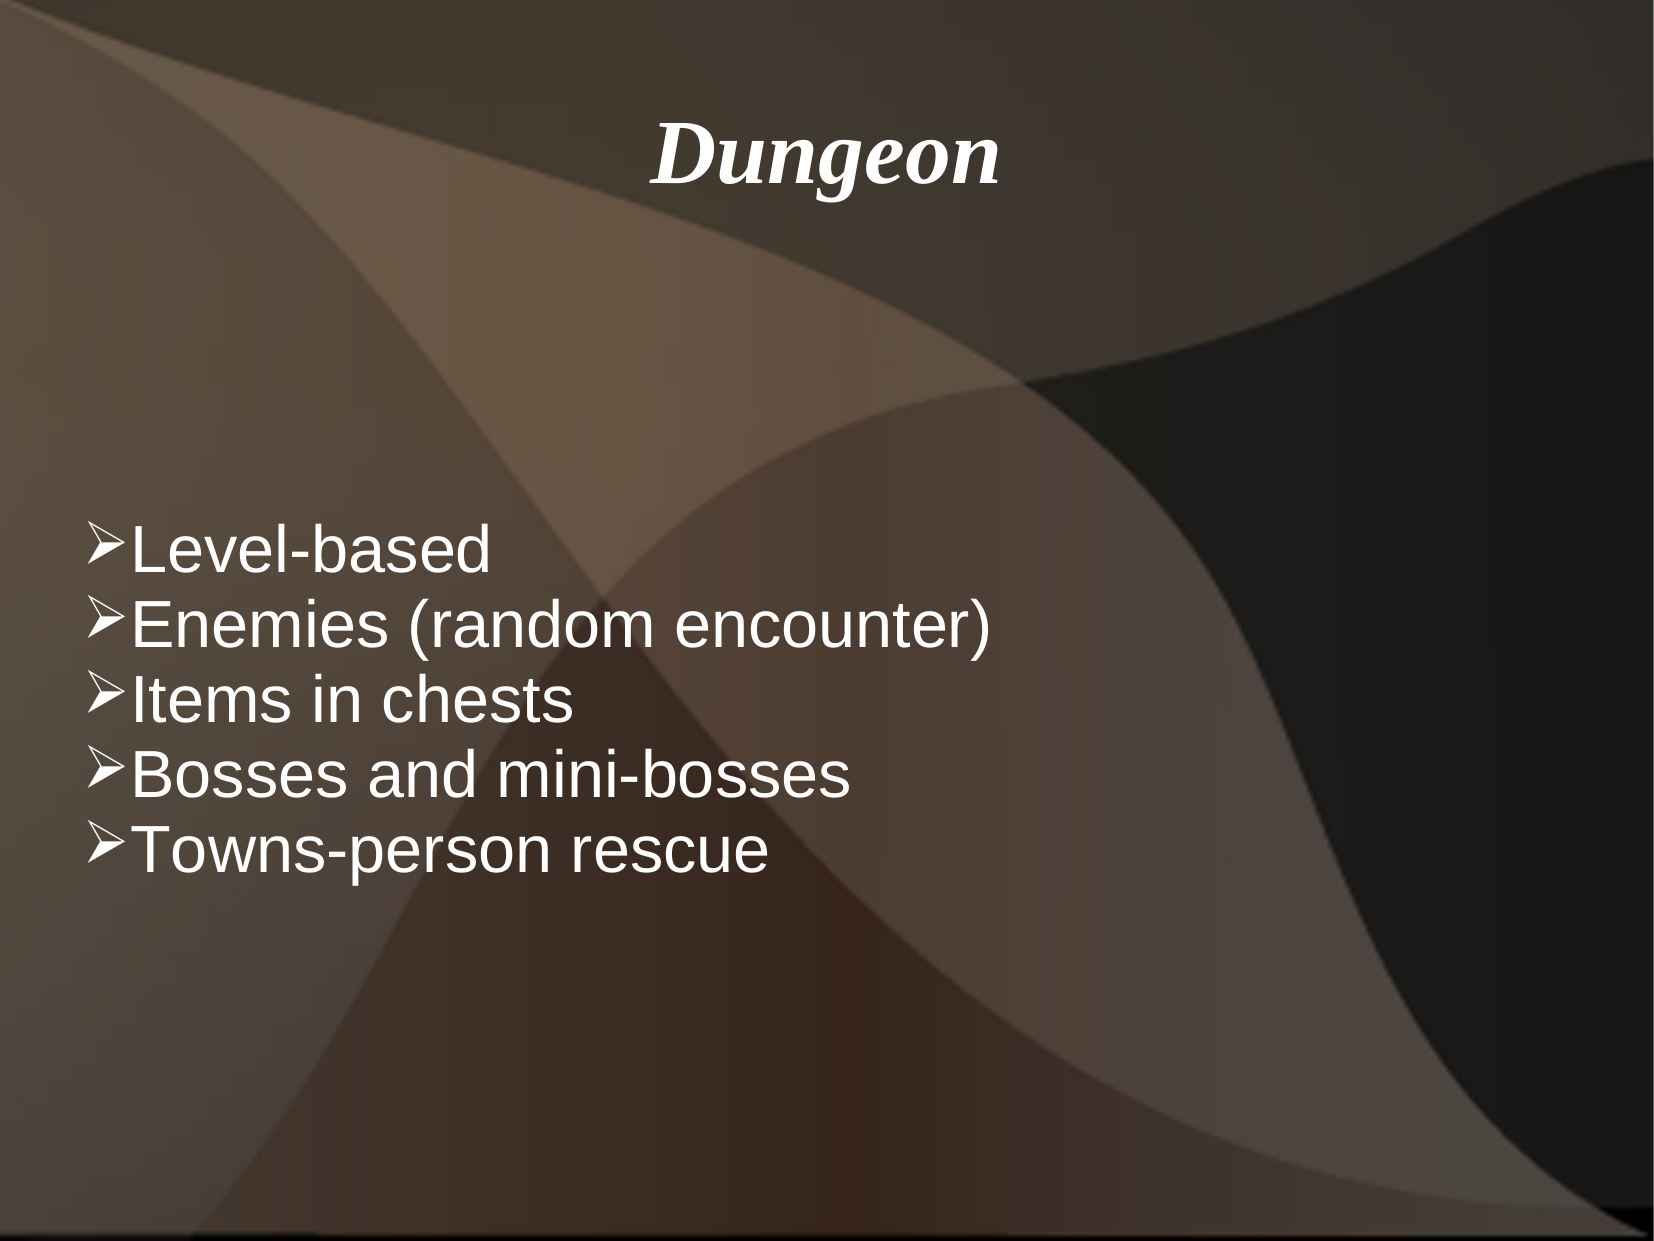

# Dungeon
Level-based
Enemies (random encounter)
Items in chests
Bosses and mini-bosses
Towns-person rescue